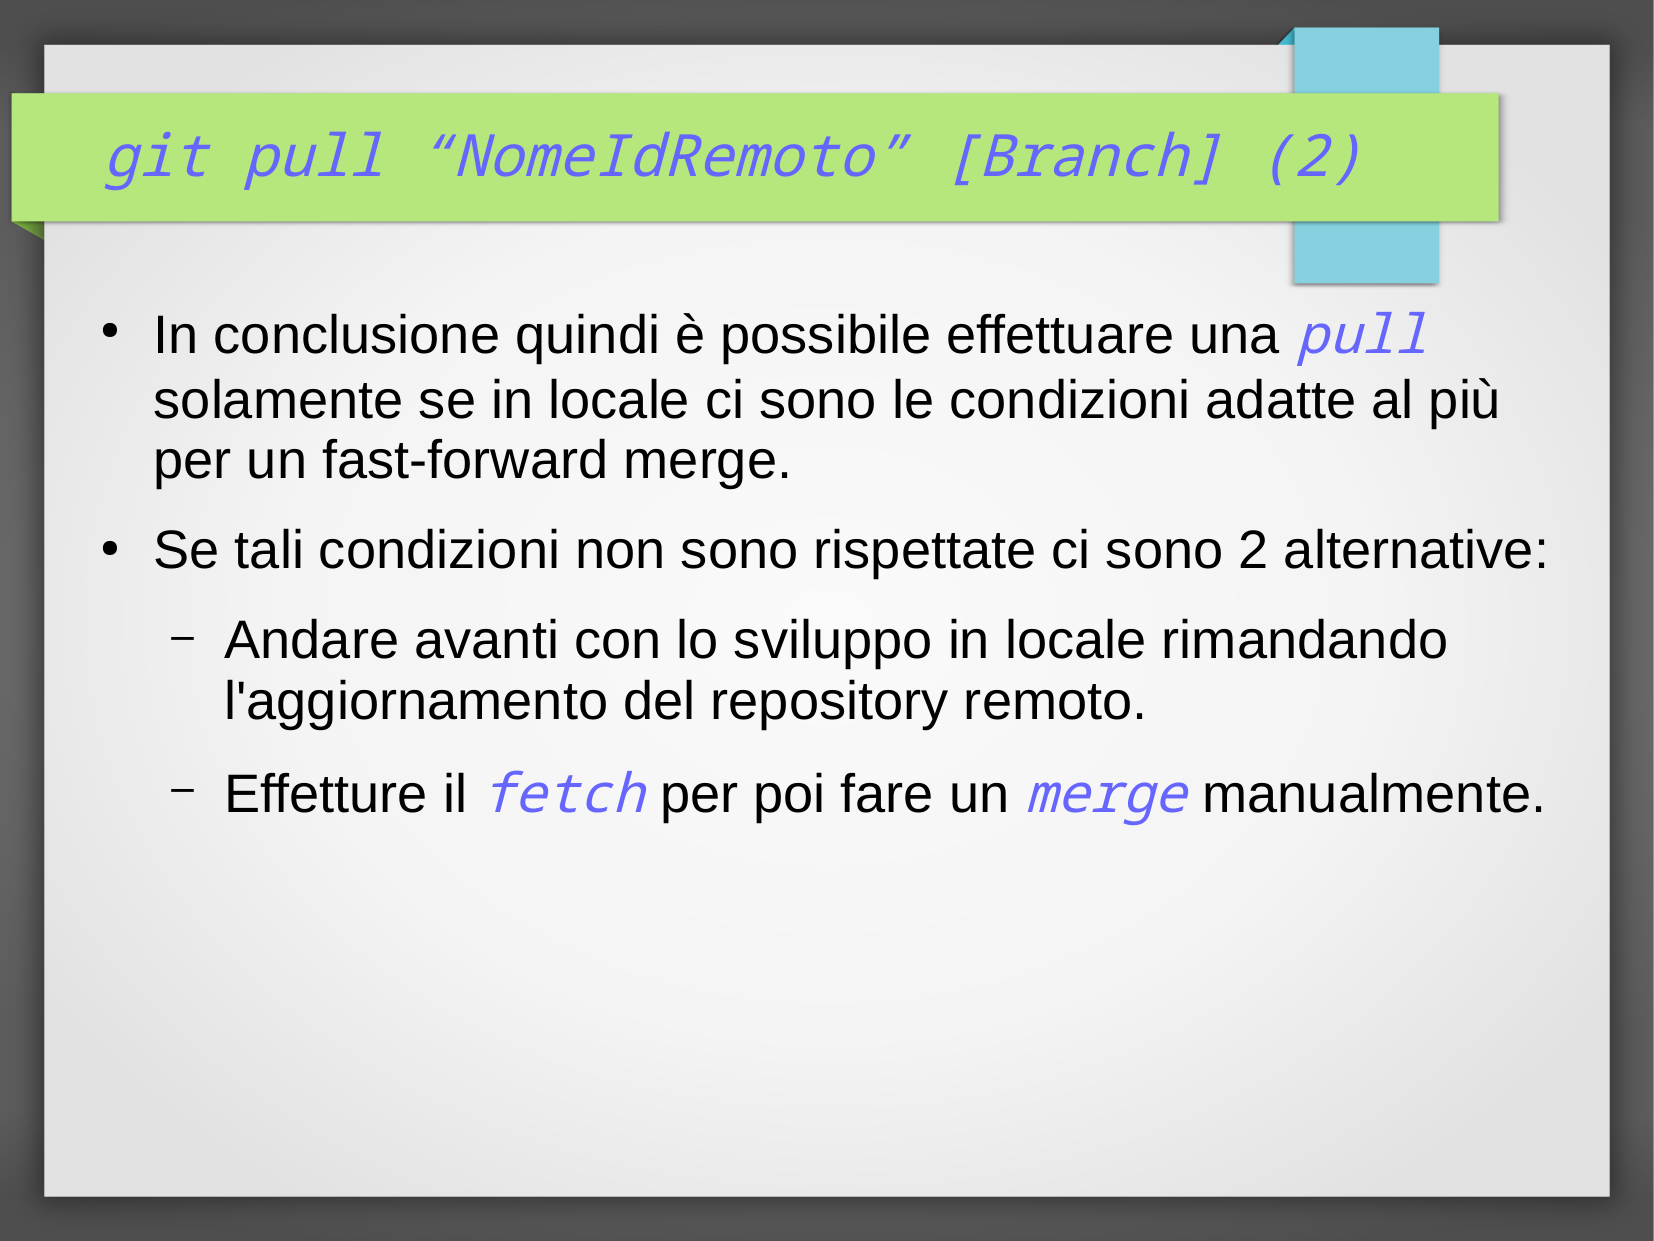

# git pull “NomeIdRemoto” [Branch] (2)
In conclusione quindi è possibile effettuare una pull solamente se in locale ci sono le condizioni adatte al più per un fast-forward merge.
Se tali condizioni non sono rispettate ci sono 2 alternative:
Andare avanti con lo sviluppo in locale rimandando l'aggiornamento del repository remoto.
Effetture il fetch per poi fare un merge manualmente.